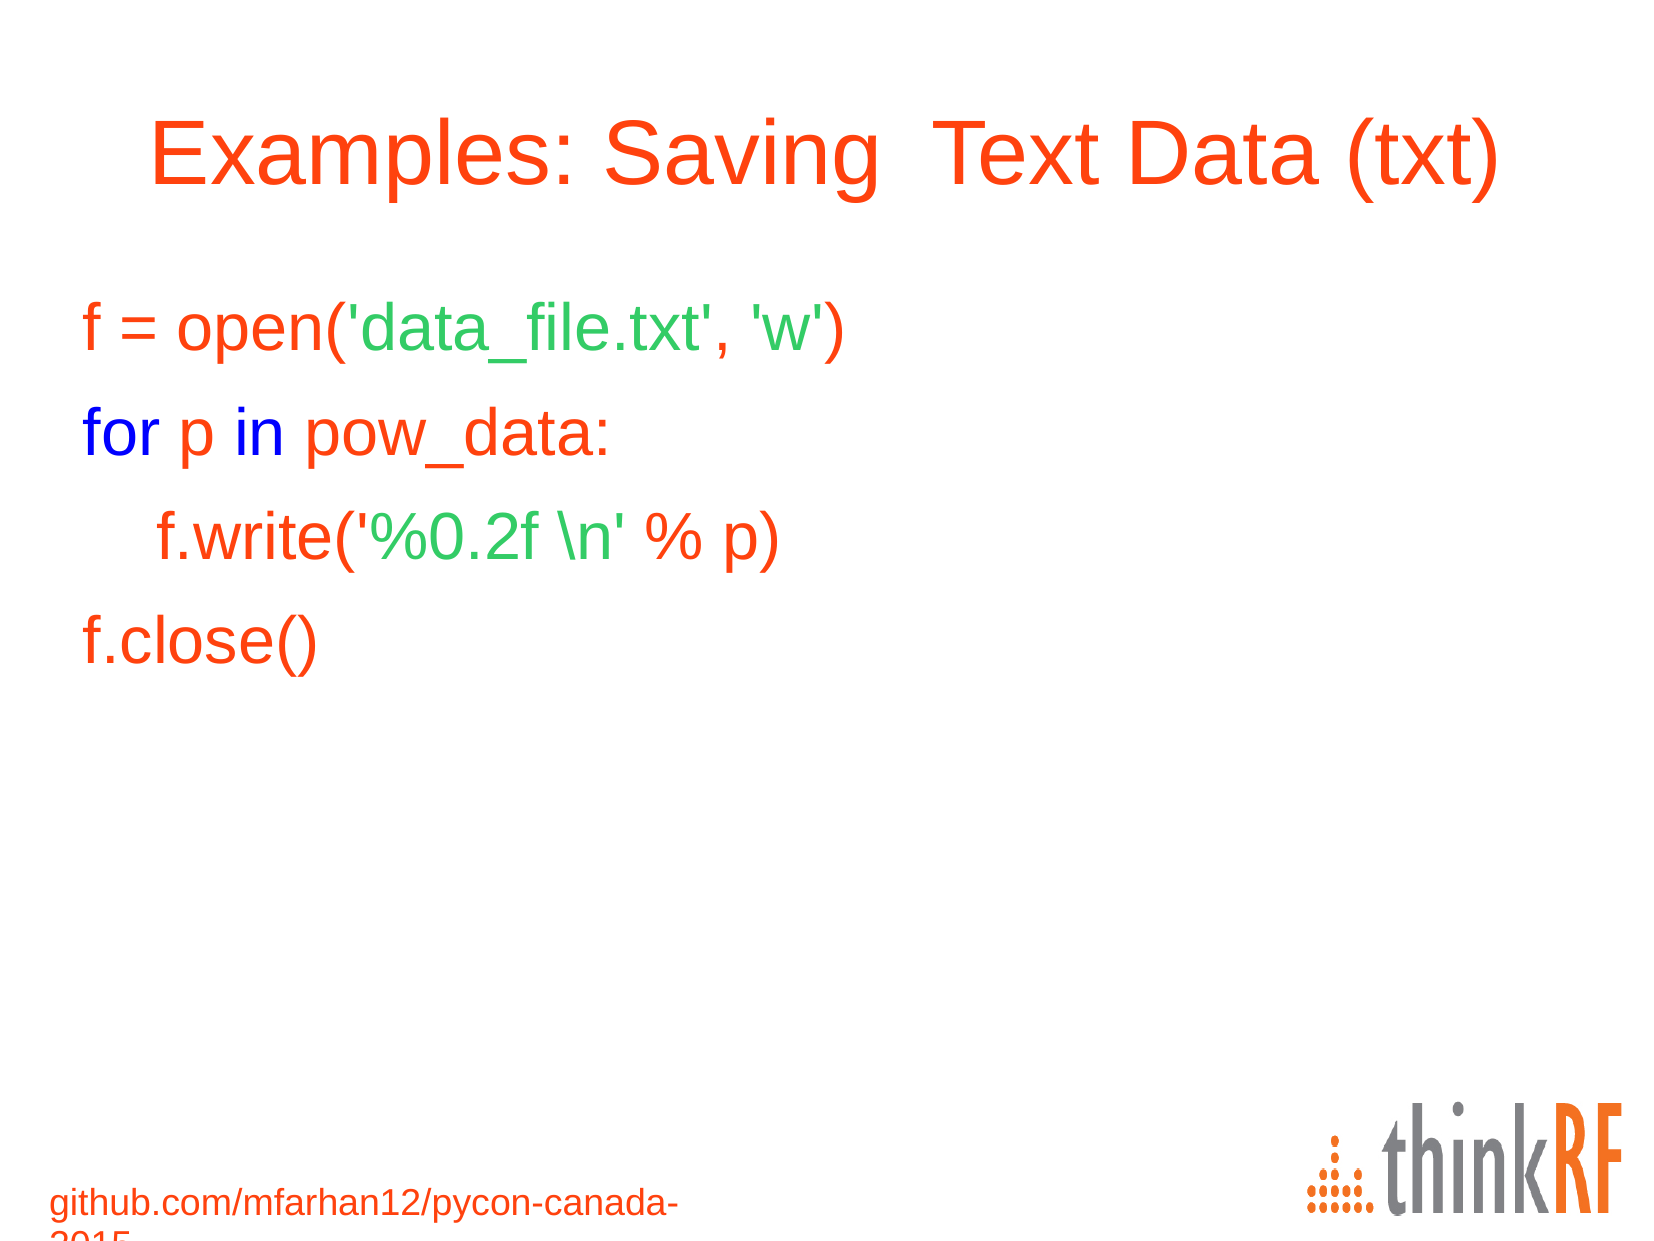

# Examples: Saving Text Data (txt)
f = open('data_file.txt', 'w')
for p in pow_data:
 	f.write('%0.2f \n' % p)
f.close()